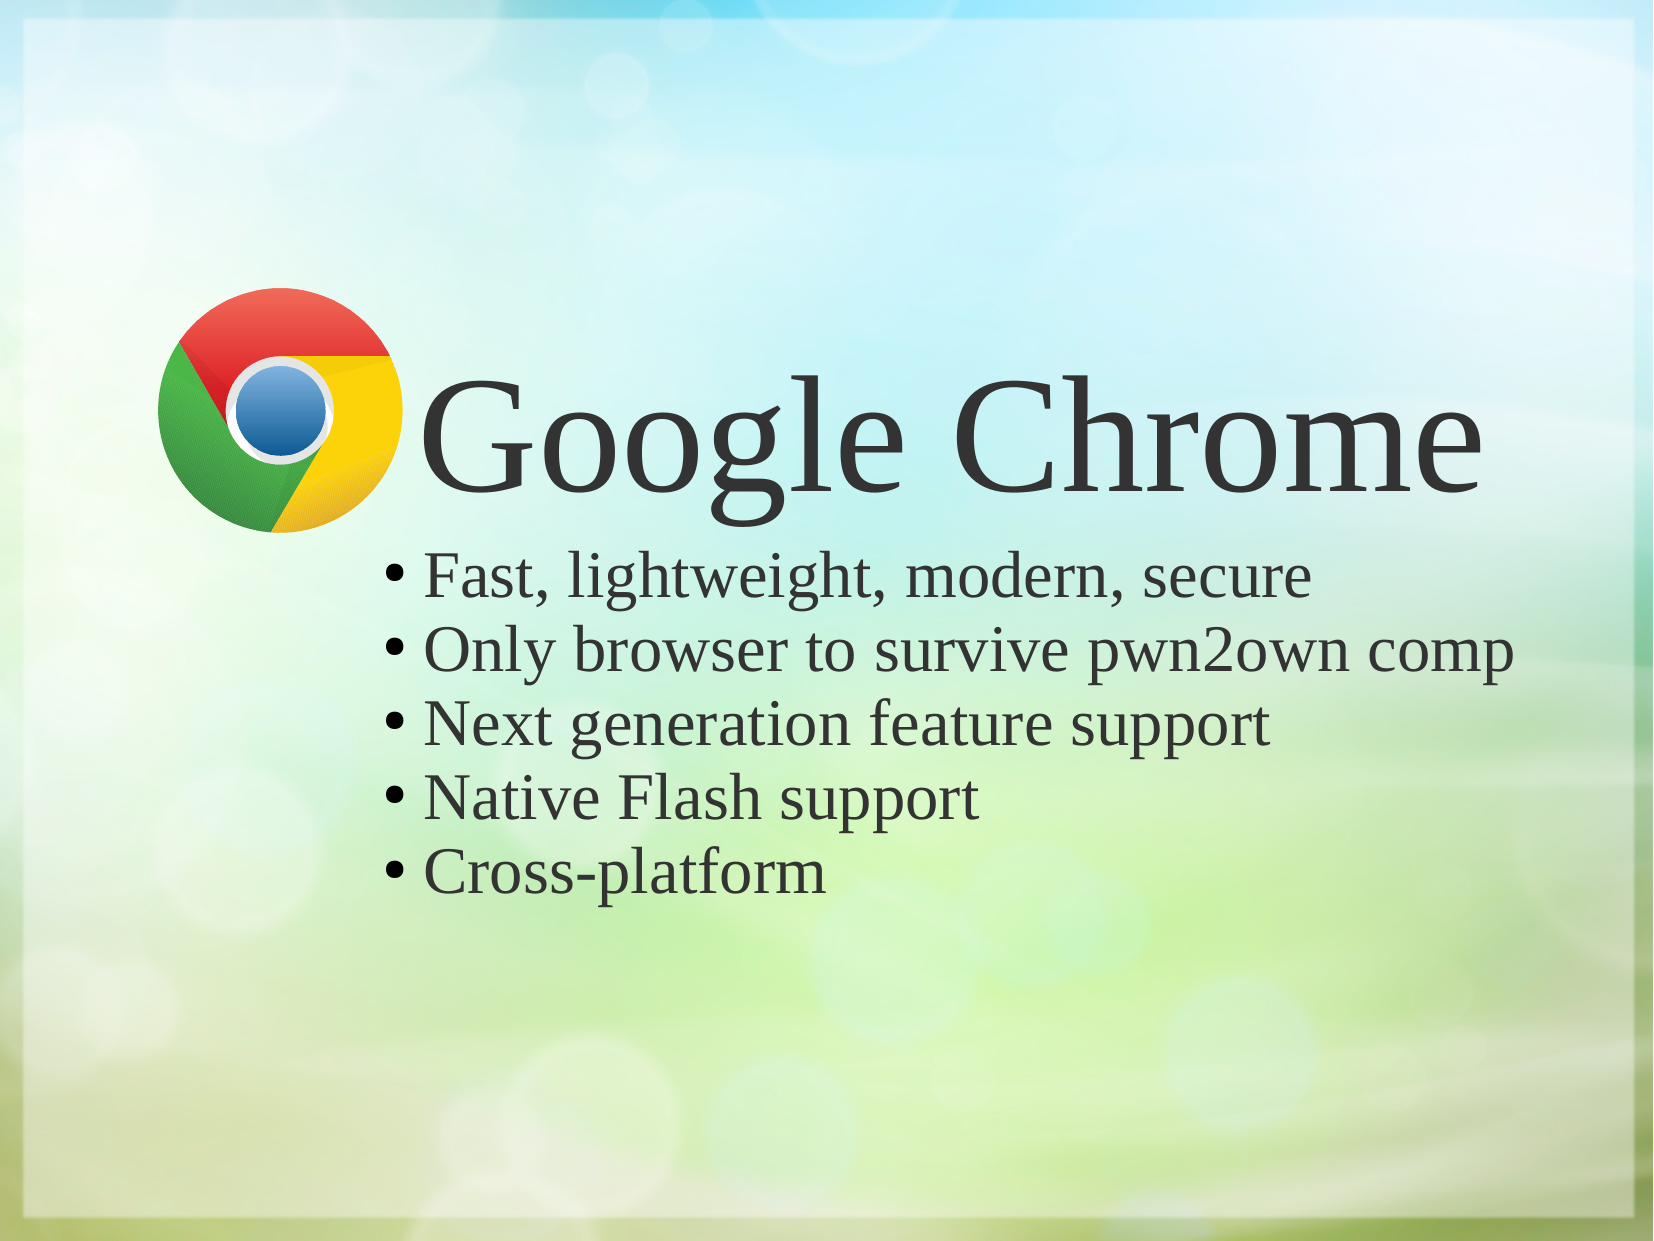

# Google Chrome
 Fast, lightweight, modern, secure
 Only browser to survive pwn2own comp
 Next generation feature support
 Native Flash support
 Cross-platform